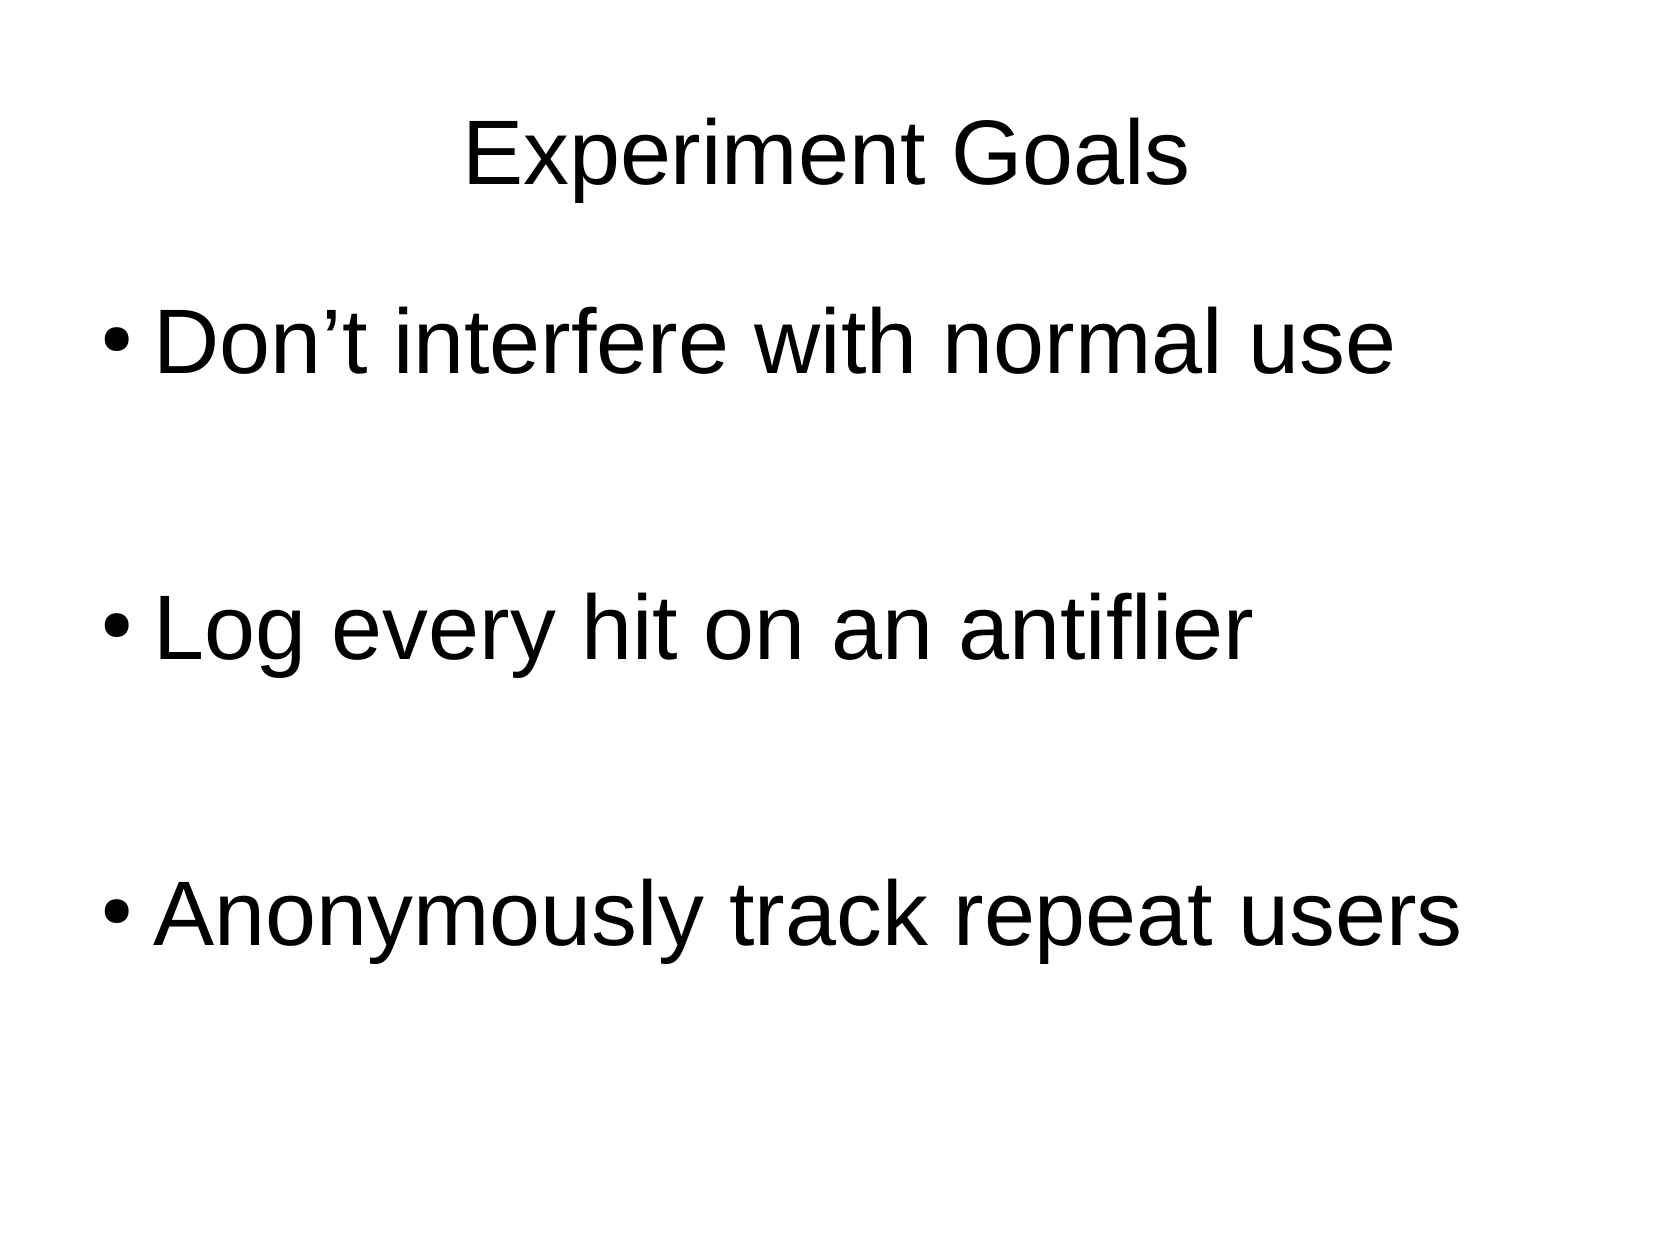

# Experiment Goals
Don’t interfere with normal use
Log every hit on an antiflier
Anonymously track repeat users